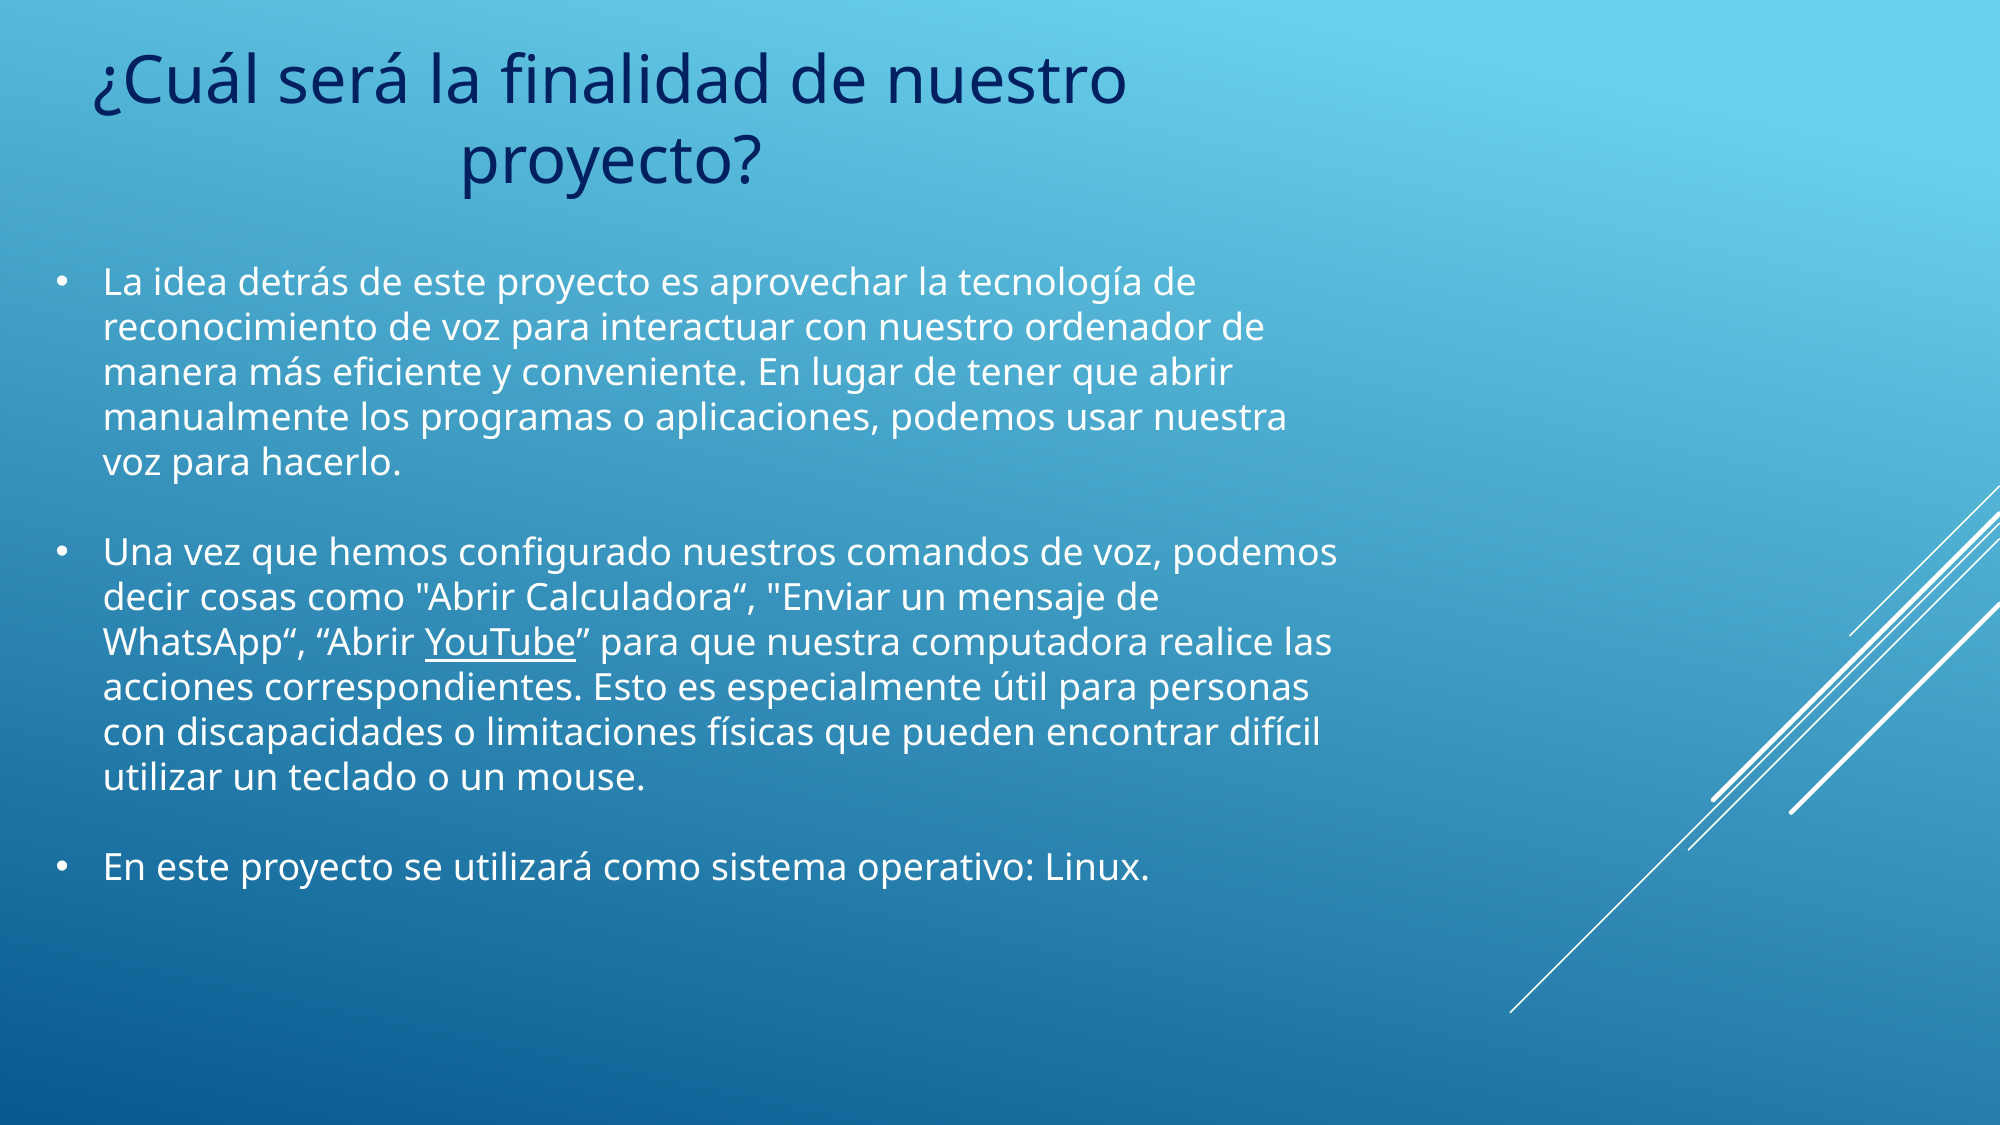

¿Cuál será la finalidad de nuestro proyecto?
La idea detrás de este proyecto es aprovechar la tecnología de reconocimiento de voz para interactuar con nuestro ordenador de manera más eficiente y conveniente. En lugar de tener que abrir manualmente los programas o aplicaciones, podemos usar nuestra voz para hacerlo.
Una vez que hemos configurado nuestros comandos de voz, podemos decir cosas como "Abrir Calculadora“, "Enviar un mensaje de WhatsApp“, “Abrir YouTube” para que nuestra computadora realice las acciones correspondientes. Esto es especialmente útil para personas con discapacidades o limitaciones físicas que pueden encontrar difícil utilizar un teclado o un mouse.
En este proyecto se utilizará como sistema operativo: Linux.